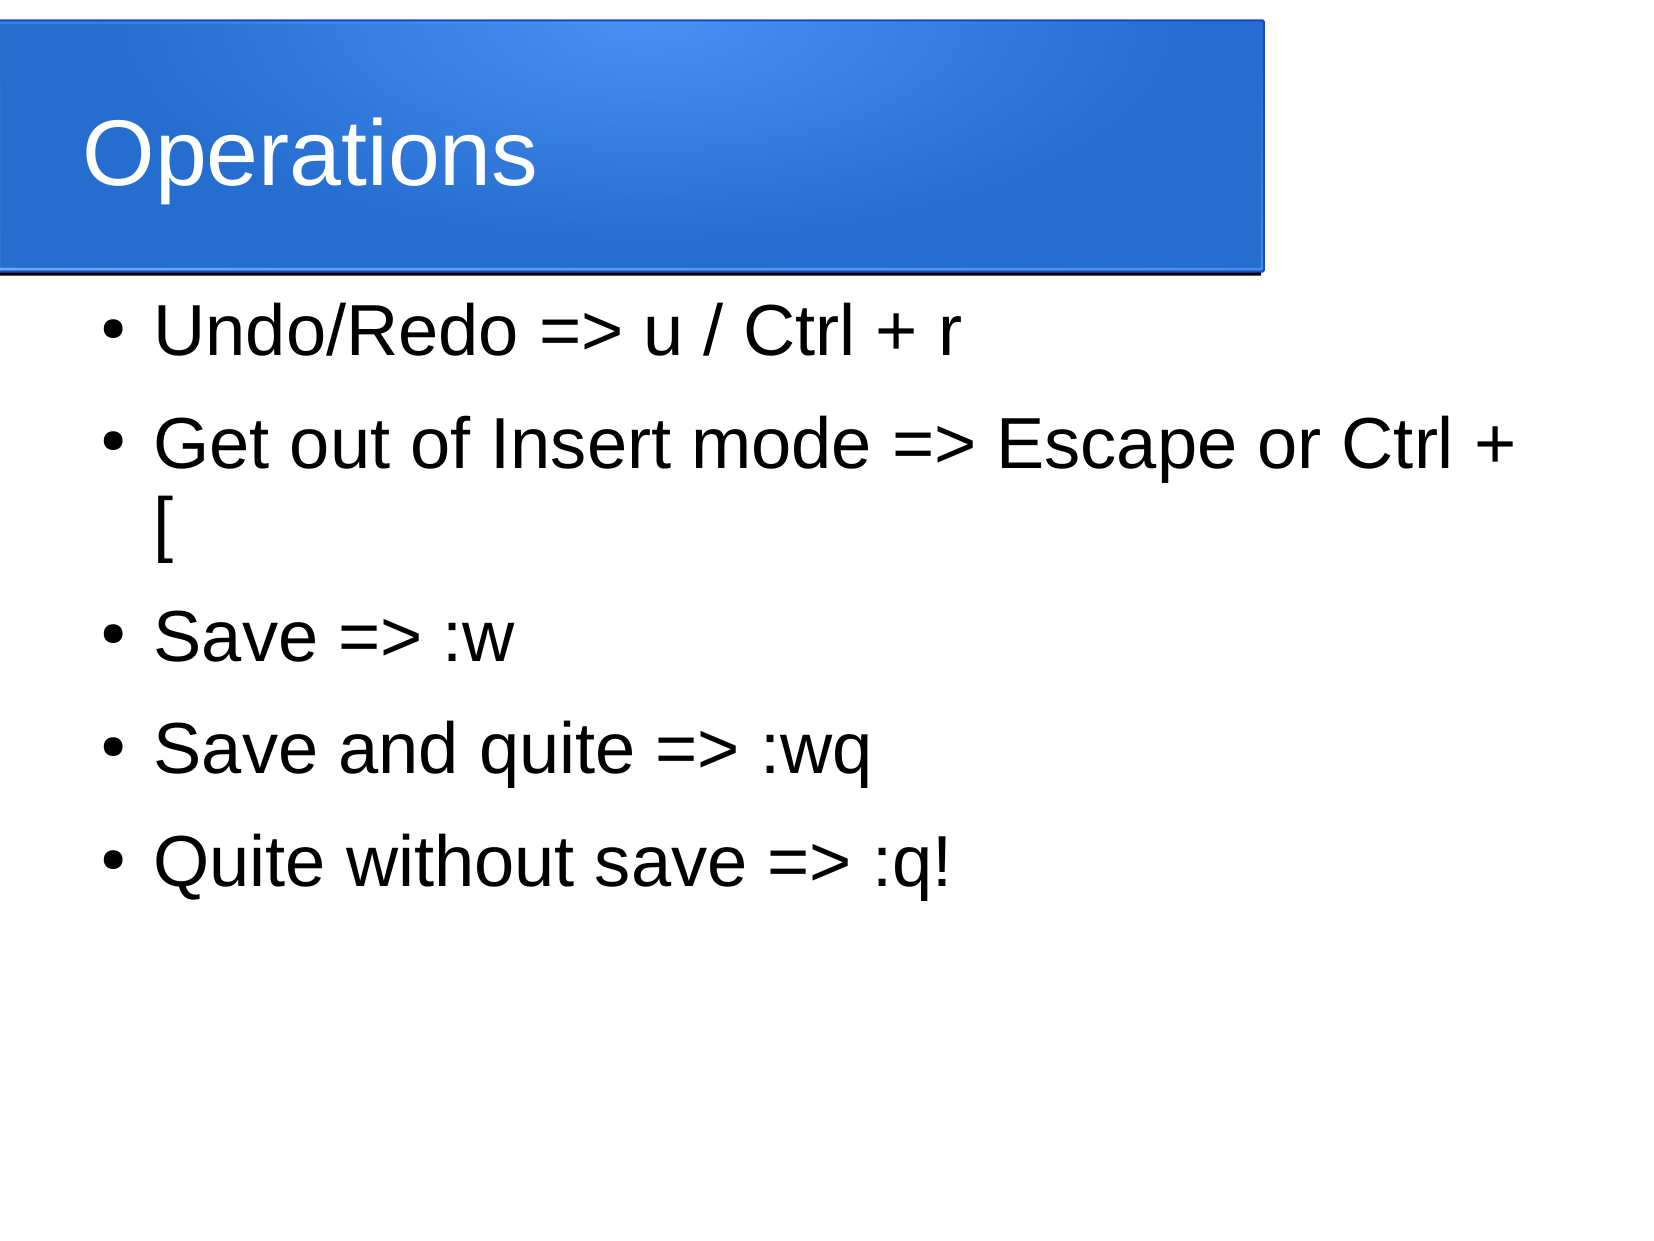

# Operations
Undo/Redo => u / Ctrl + r
Get out of Insert mode => Escape or Ctrl + [
Save => :w
Save and quite => :wq
Quite without save => :q!